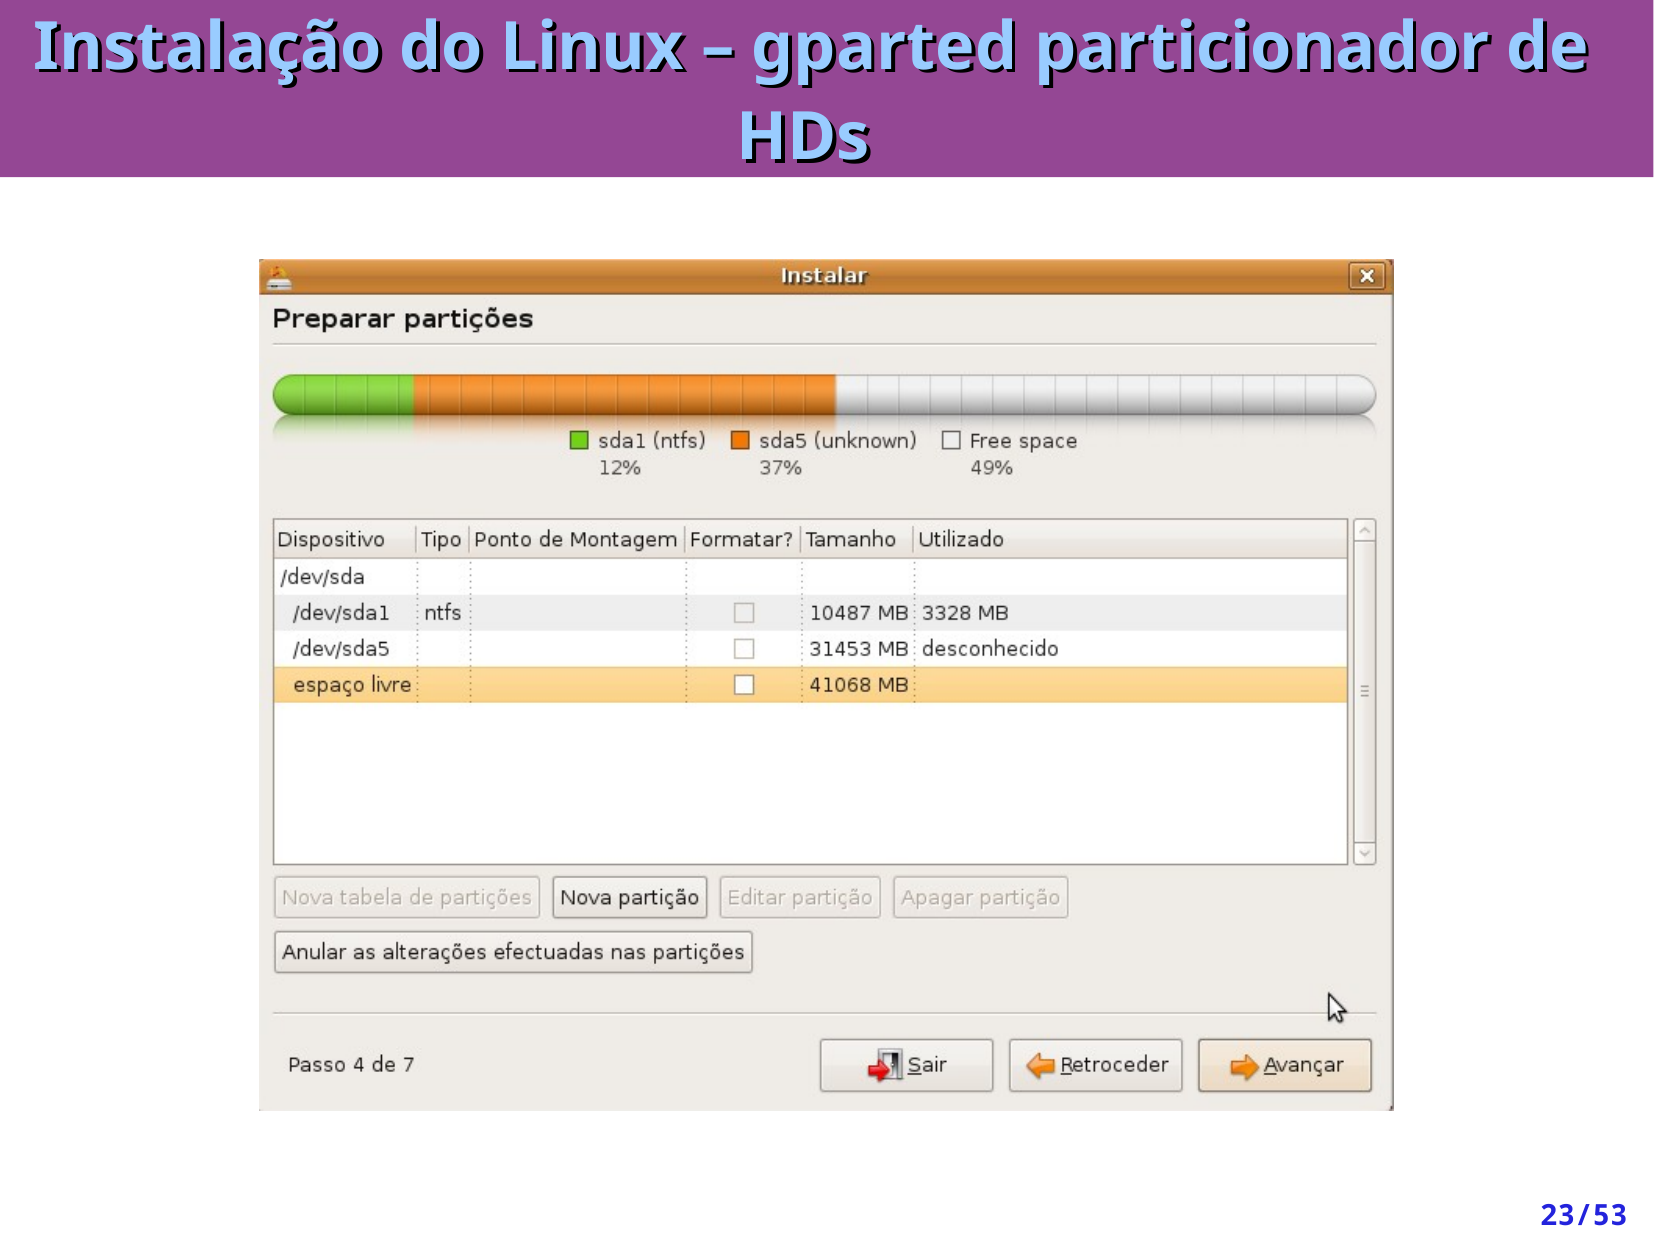

# Instalação do Linux – gparted particionador de HDs
23